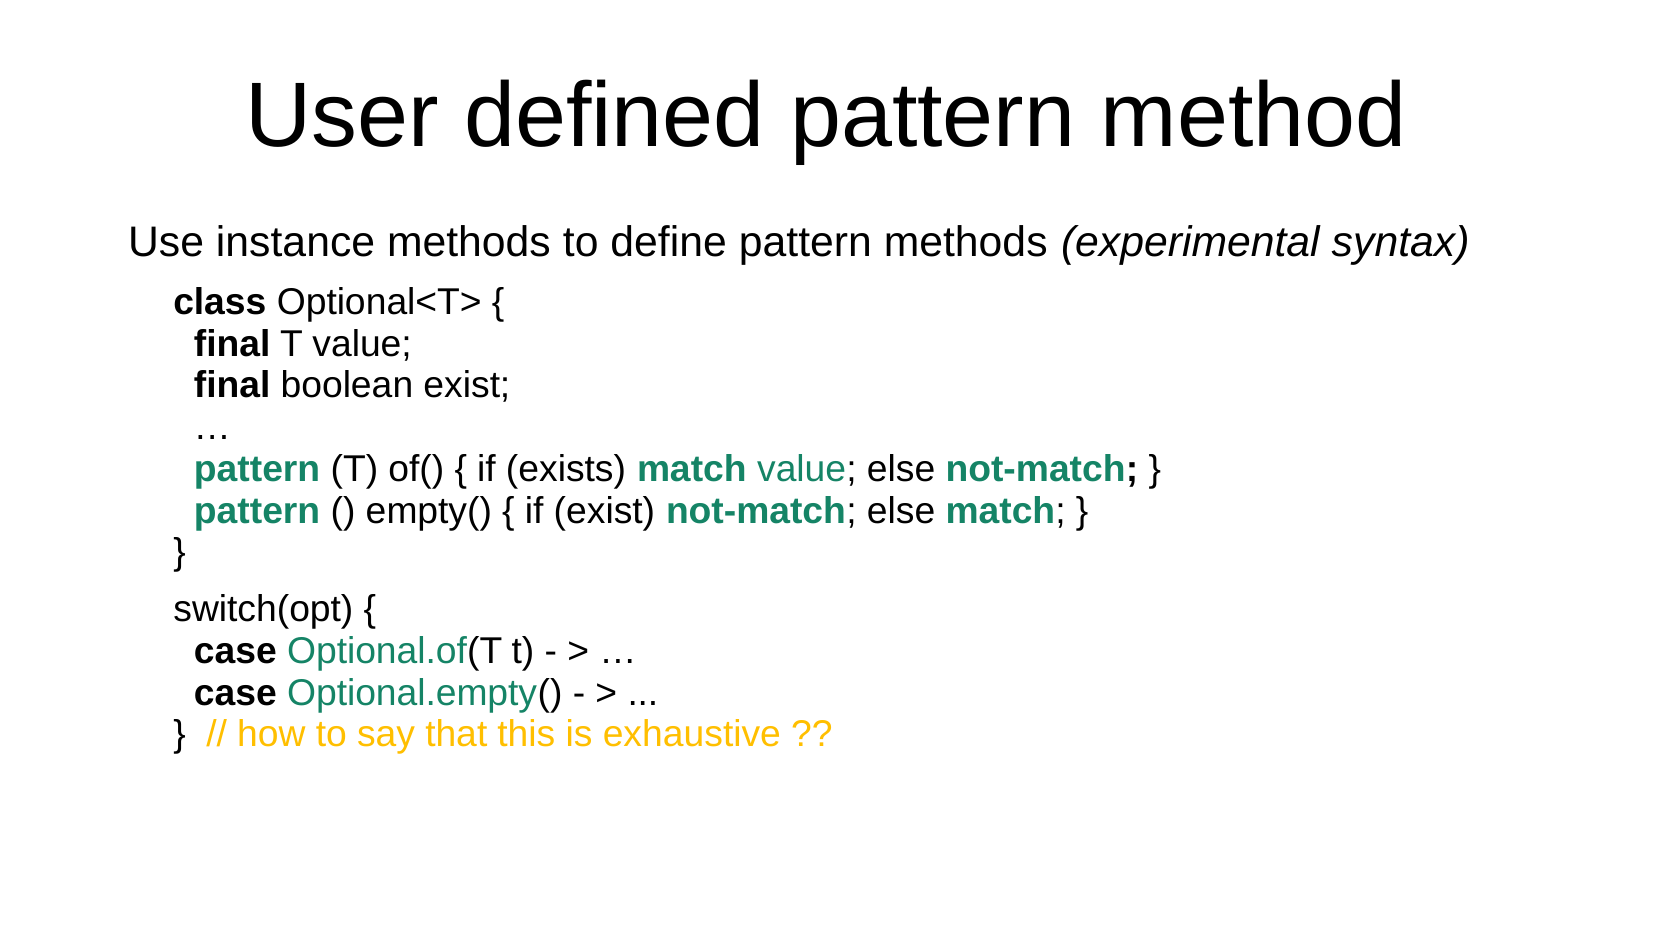

# User defined pattern method
Use instance methods to define pattern methods (experimental syntax)
class Optional<T> {
 final T value;
 final boolean exist;
 …
 pattern (T) of() { if (exists) match value; else not-match; }
 pattern () empty() { if (exist) not-match; else match; }
}
switch(opt) {
 case Optional.of(T t) - > …
 case Optional.empty() - > ...
} // how to say that this is exhaustive ??